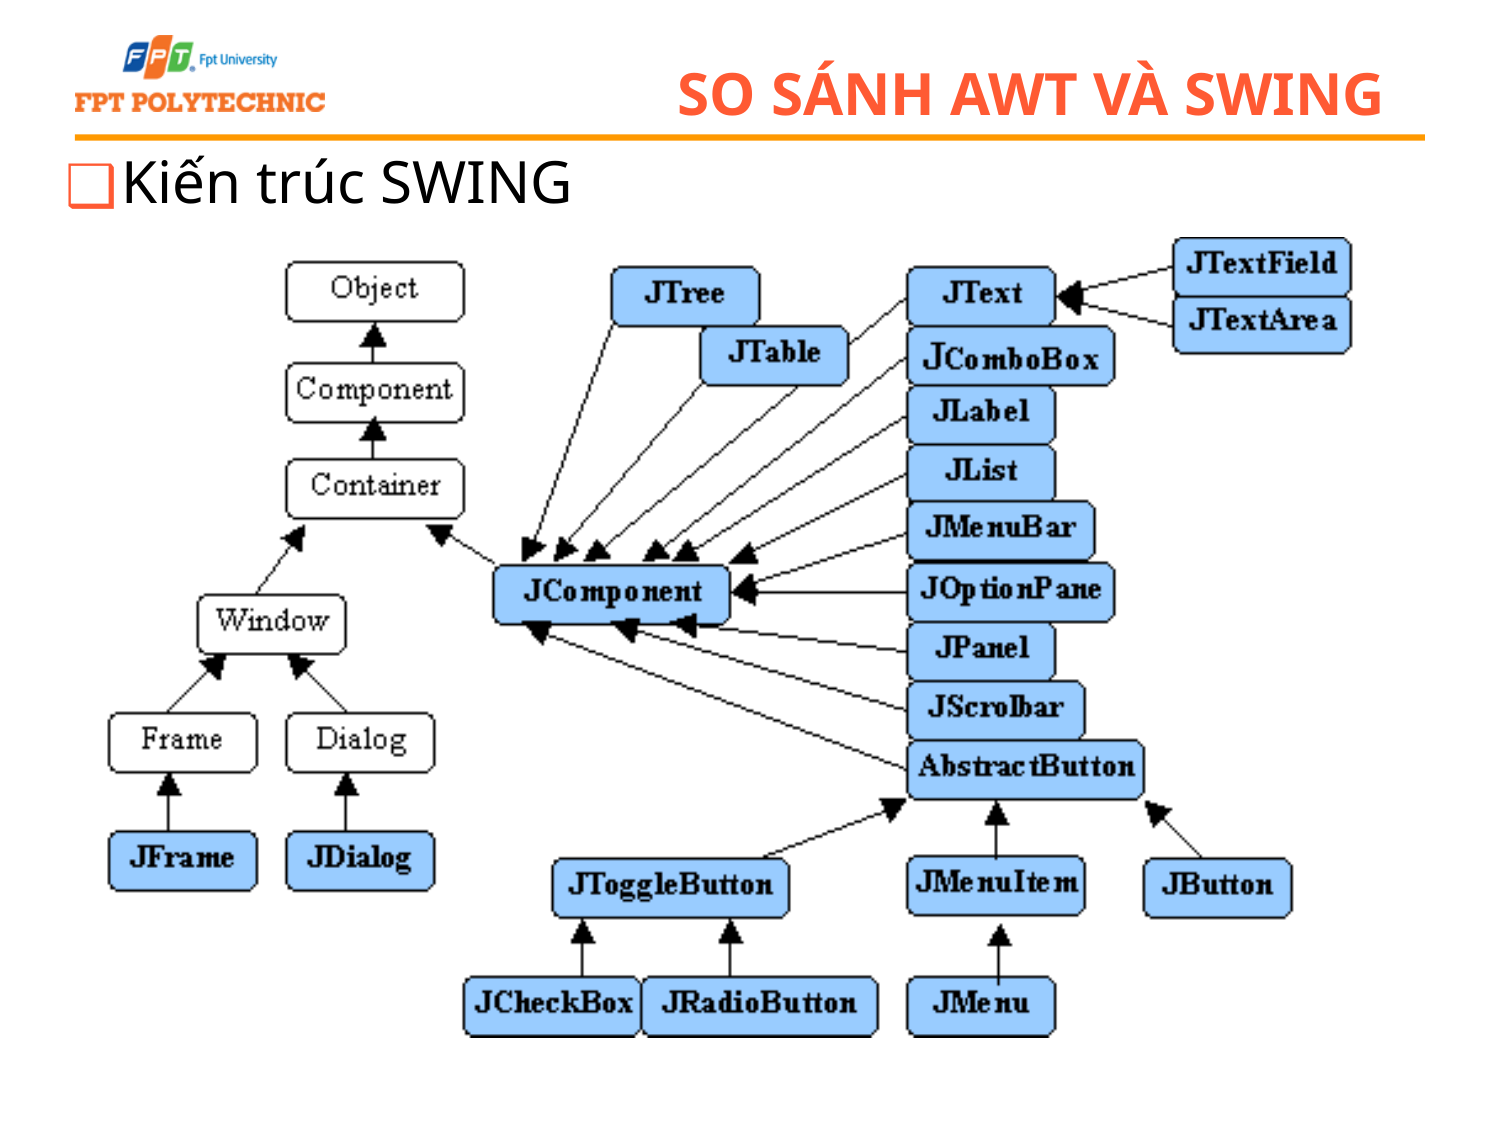

So sánh AWT và SWING
# Kiến trúc SWING